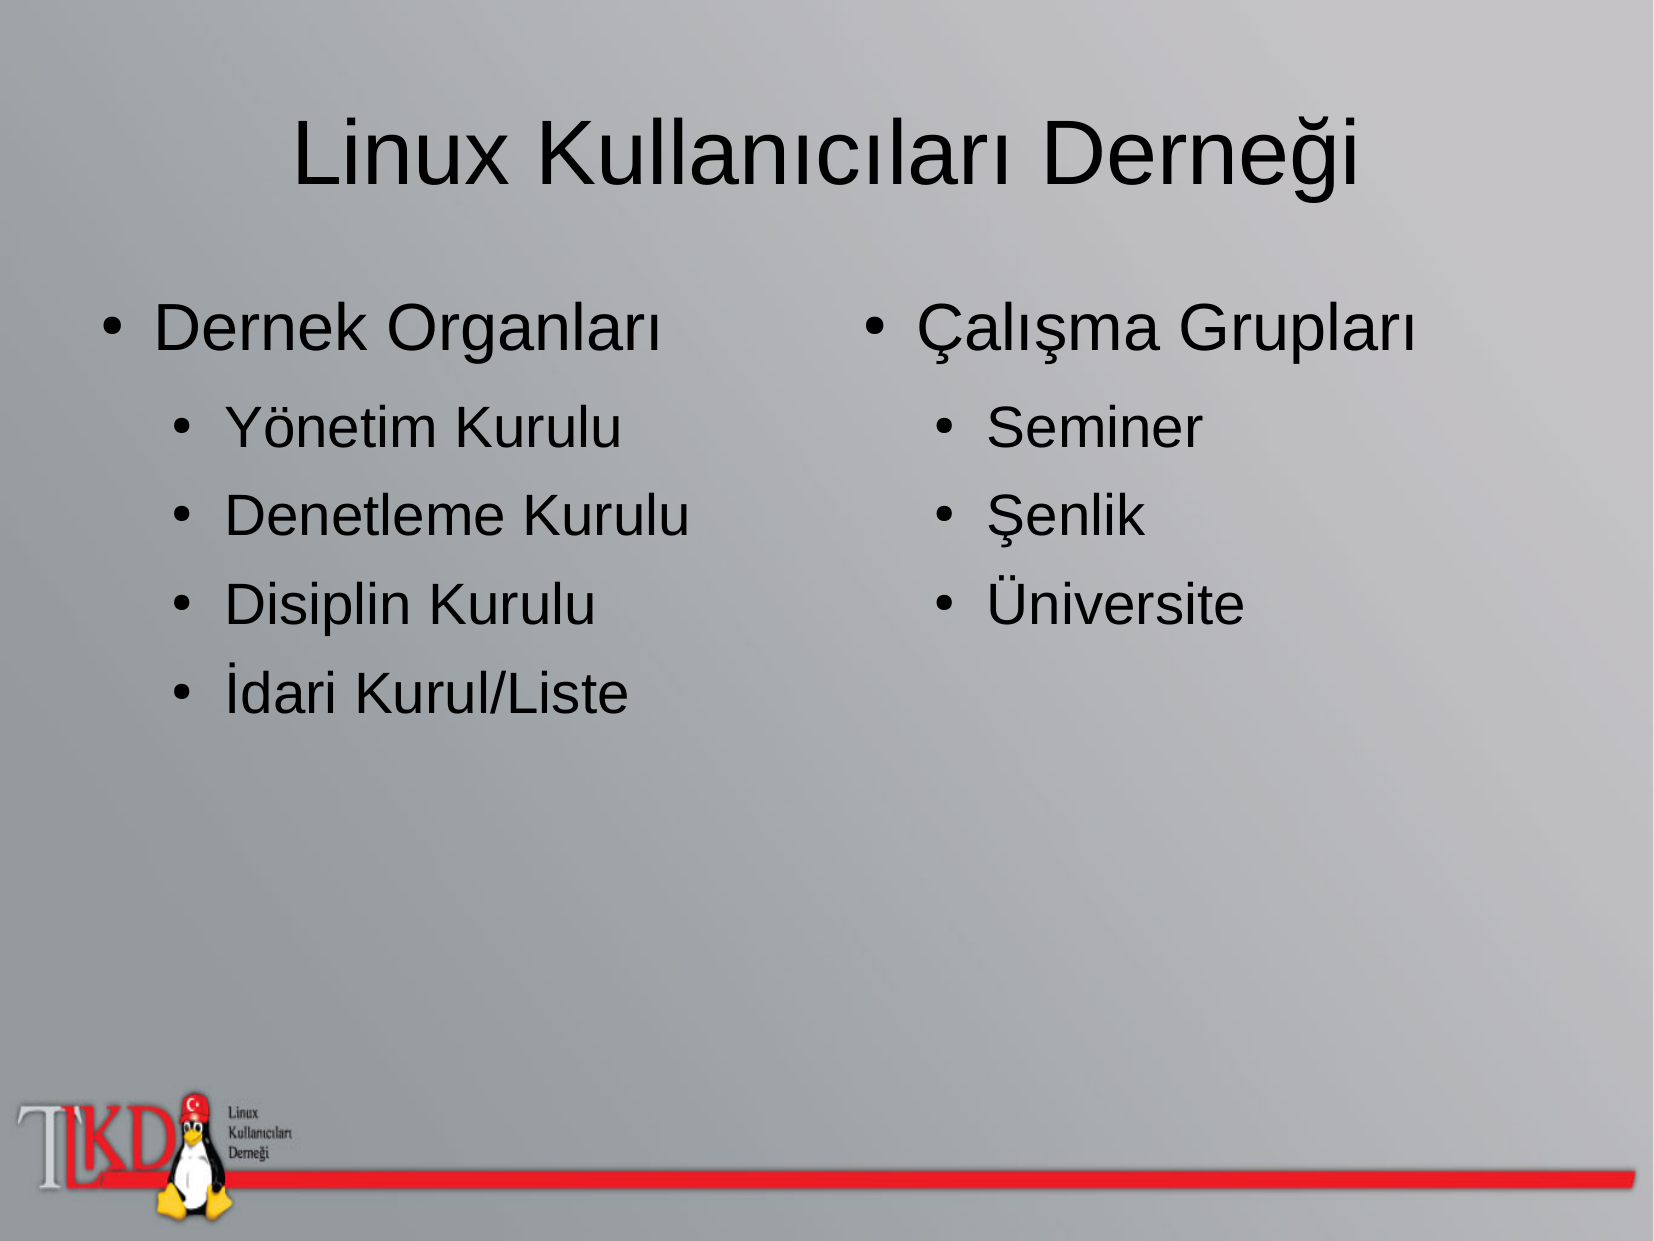

# Linux Kullanıcıları Derneği
Dernek Organları
Yönetim Kurulu
Denetleme Kurulu
Disiplin Kurulu
İdari Kurul/Liste
Çalışma Grupları
Seminer
Şenlik
Üniversite